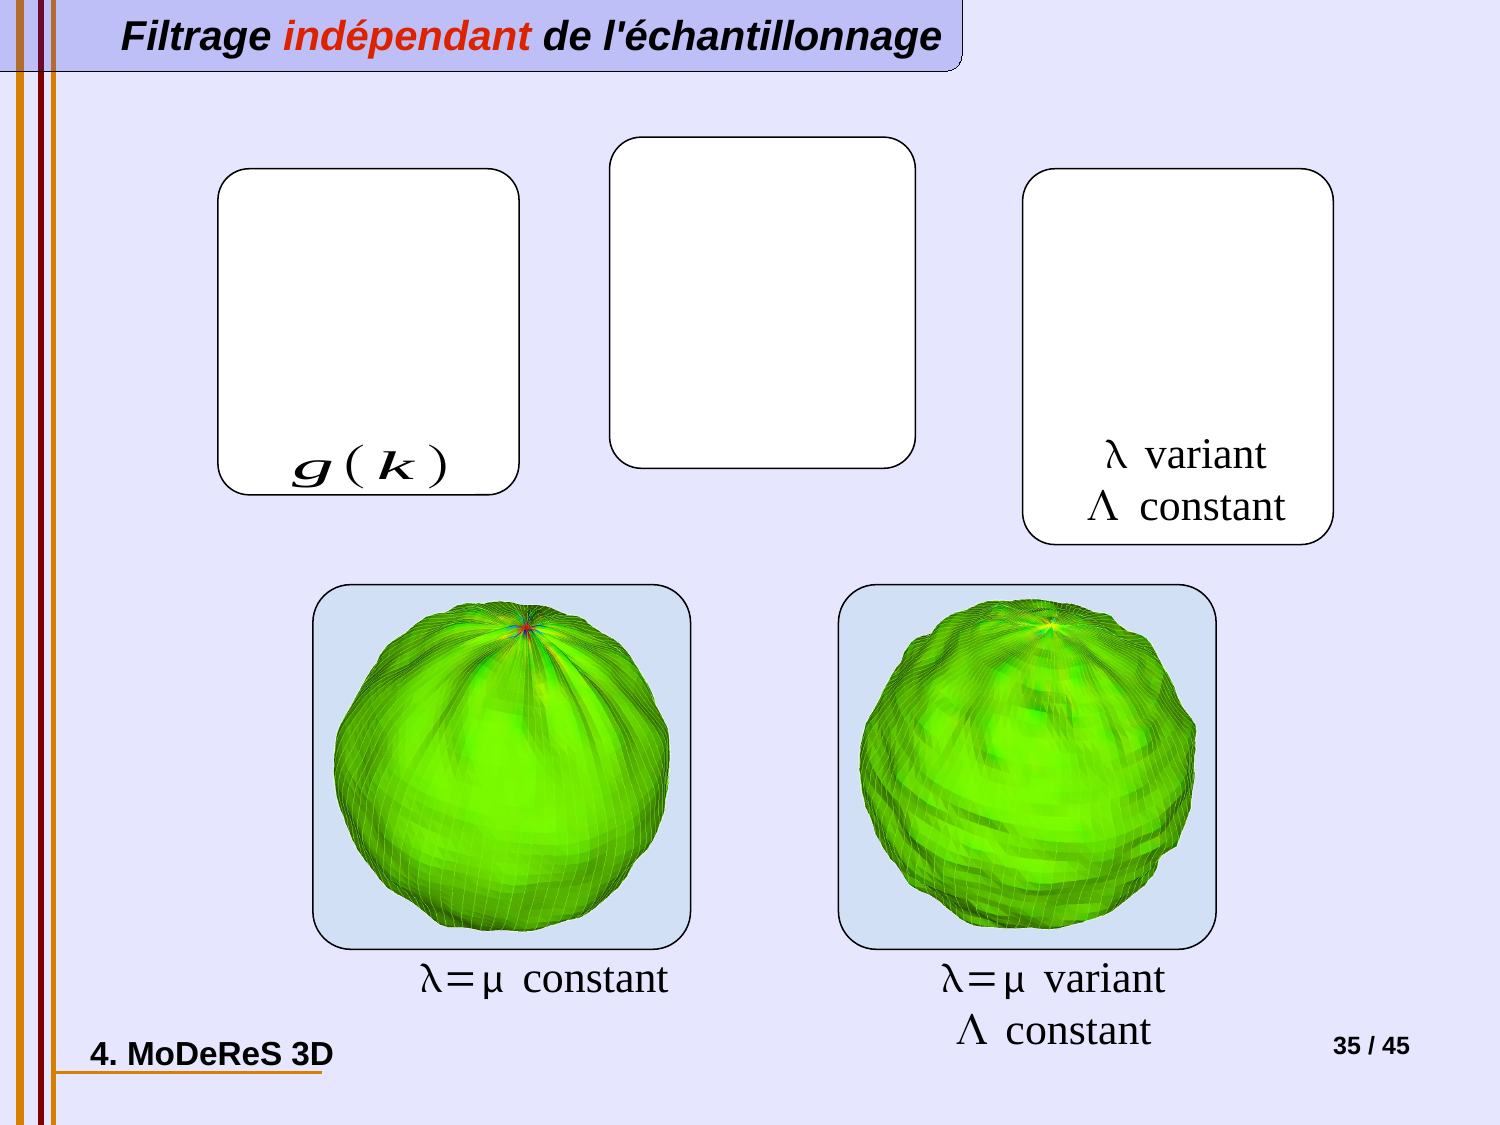

Filtrage indépendant de l'échantillonnage
35
# 4. MoDeReS 3D